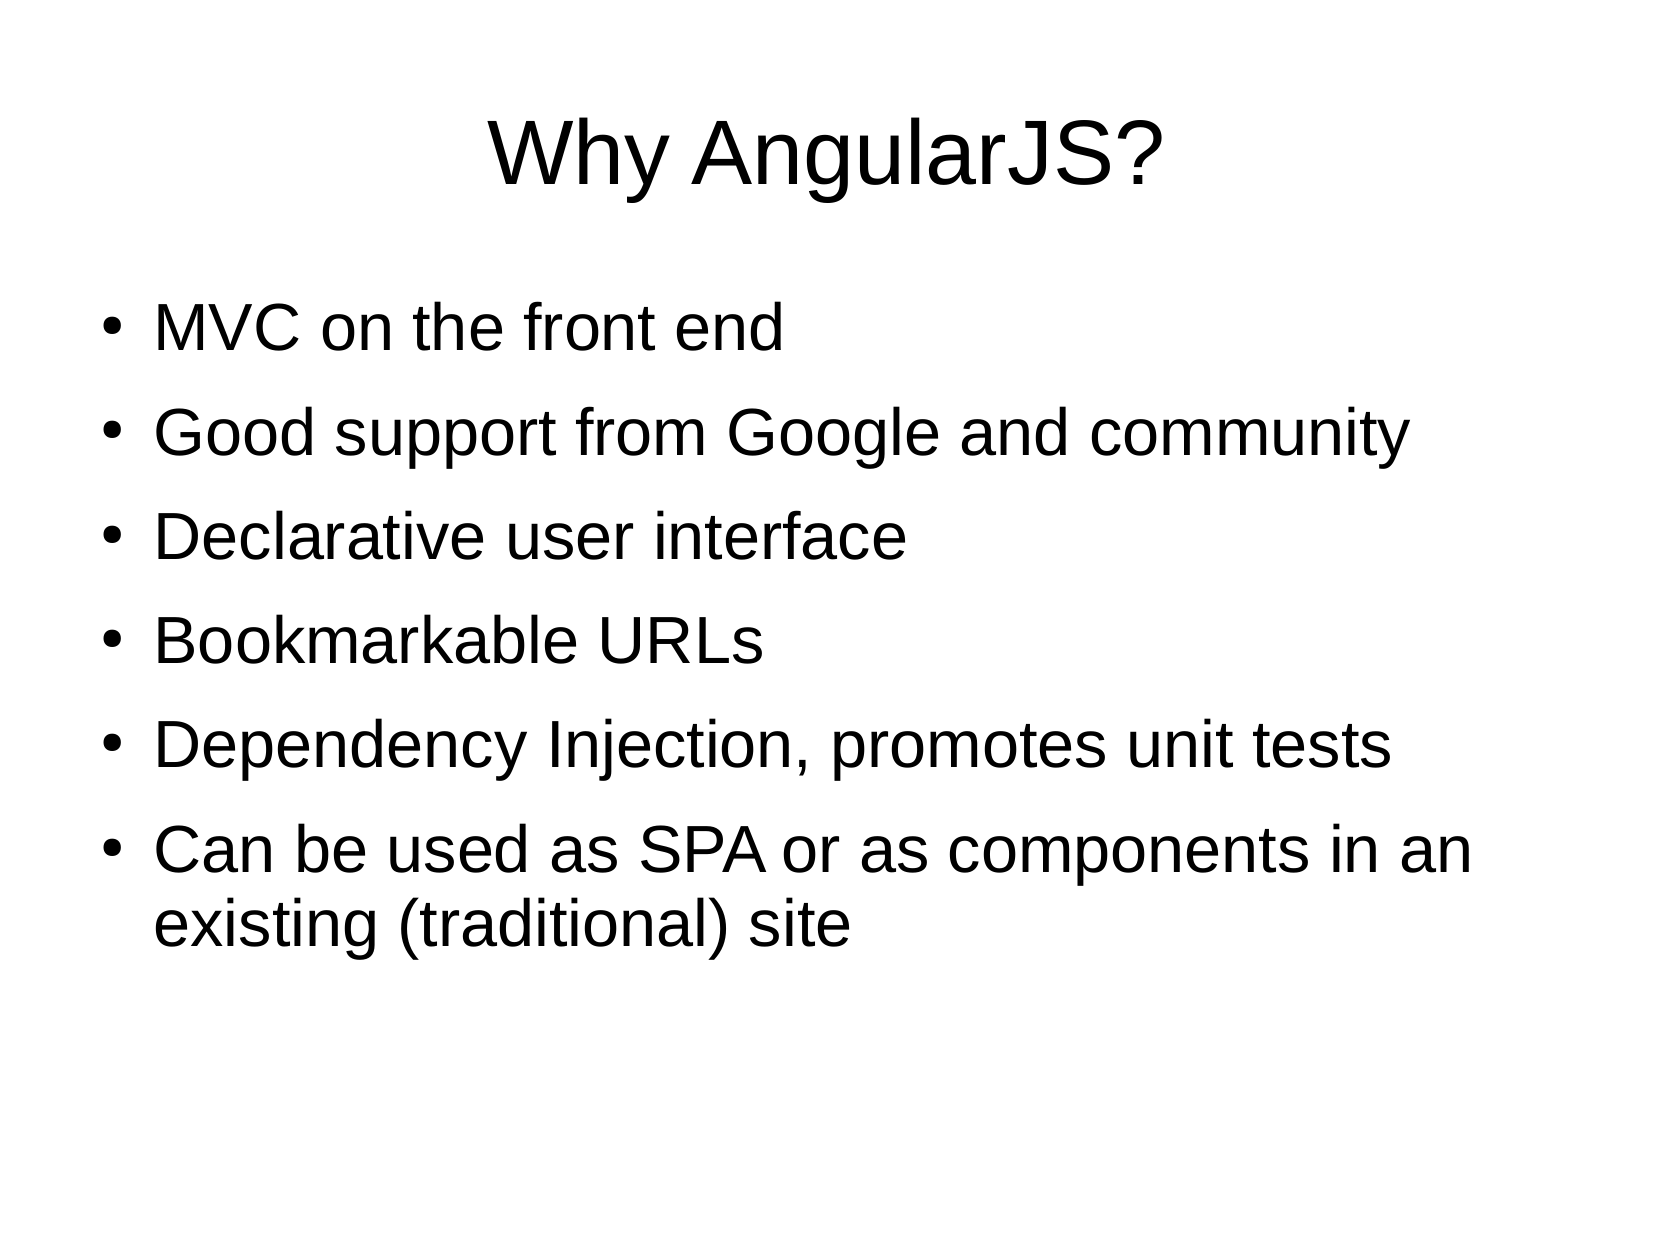

# Why AngularJS?
MVC on the front end
Good support from Google and community
Declarative user interface
Bookmarkable URLs
Dependency Injection, promotes unit tests
Can be used as SPA or as components in an existing (traditional) site